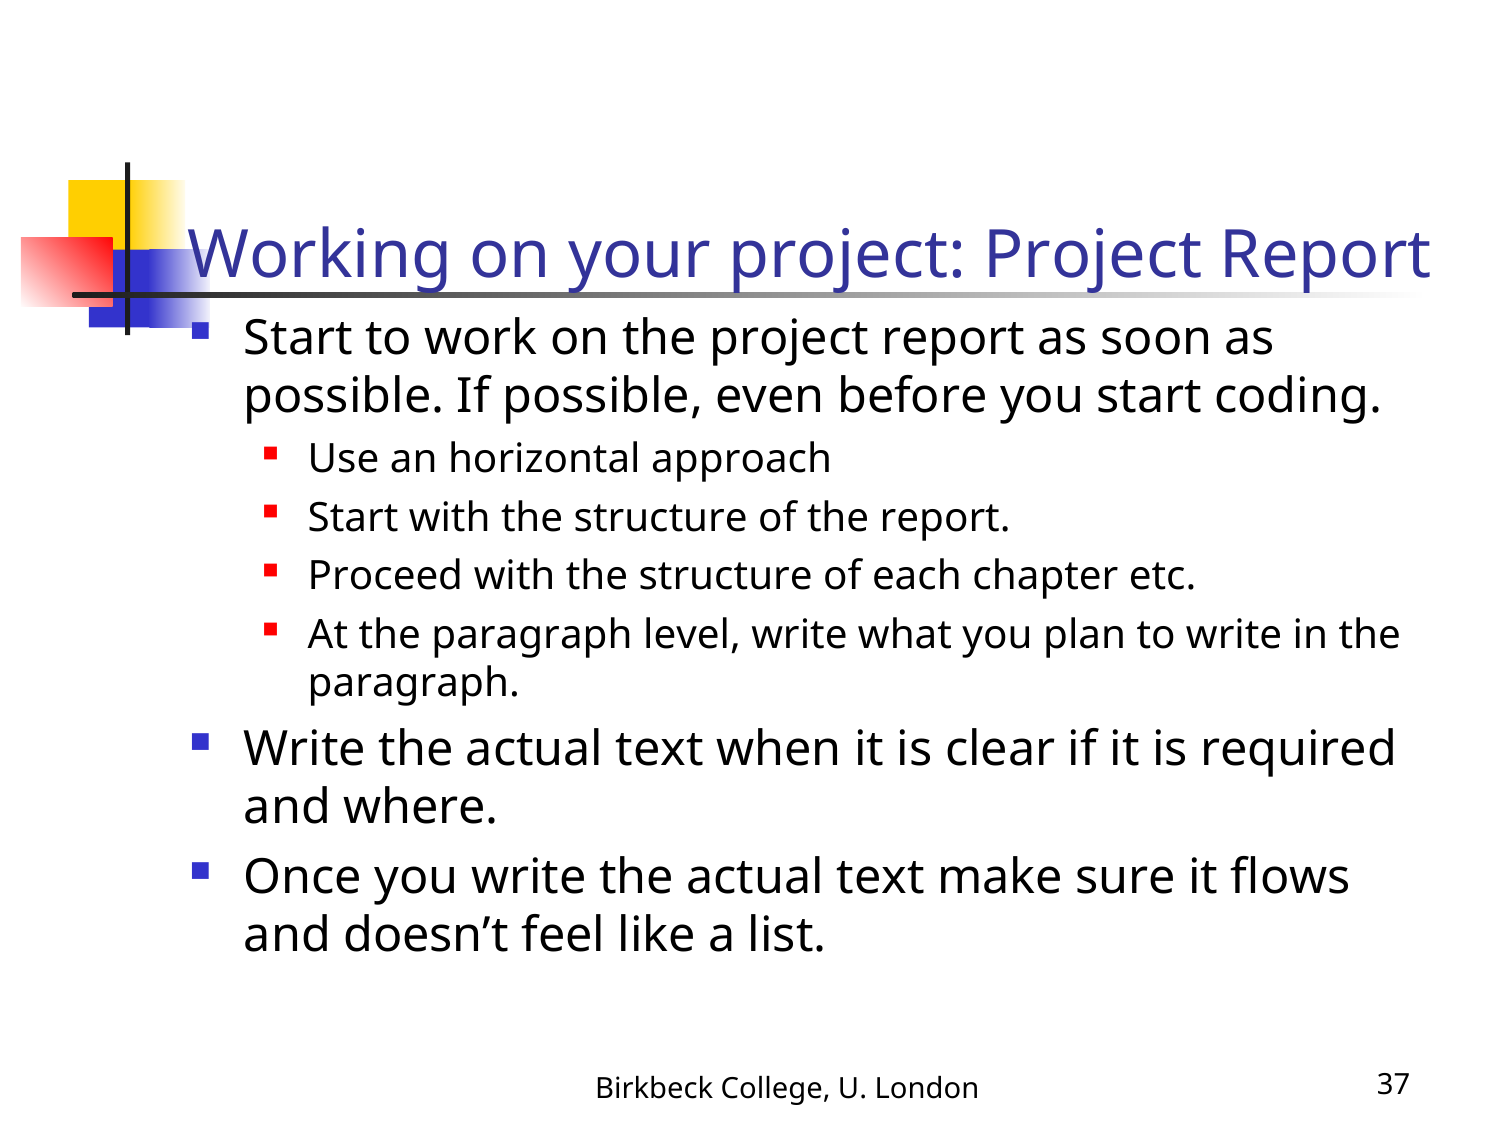

# Working on your project: Project Report
Start to work on the project report as soon as possible. If possible, even before you start coding.
Use an horizontal approach
Start with the structure of the report.
Proceed with the structure of each chapter etc.
At the paragraph level, write what you plan to write in the paragraph.
Write the actual text when it is clear if it is required and where.
Once you write the actual text make sure it flows and doesn’t feel like a list.
Birkbeck College, U. London